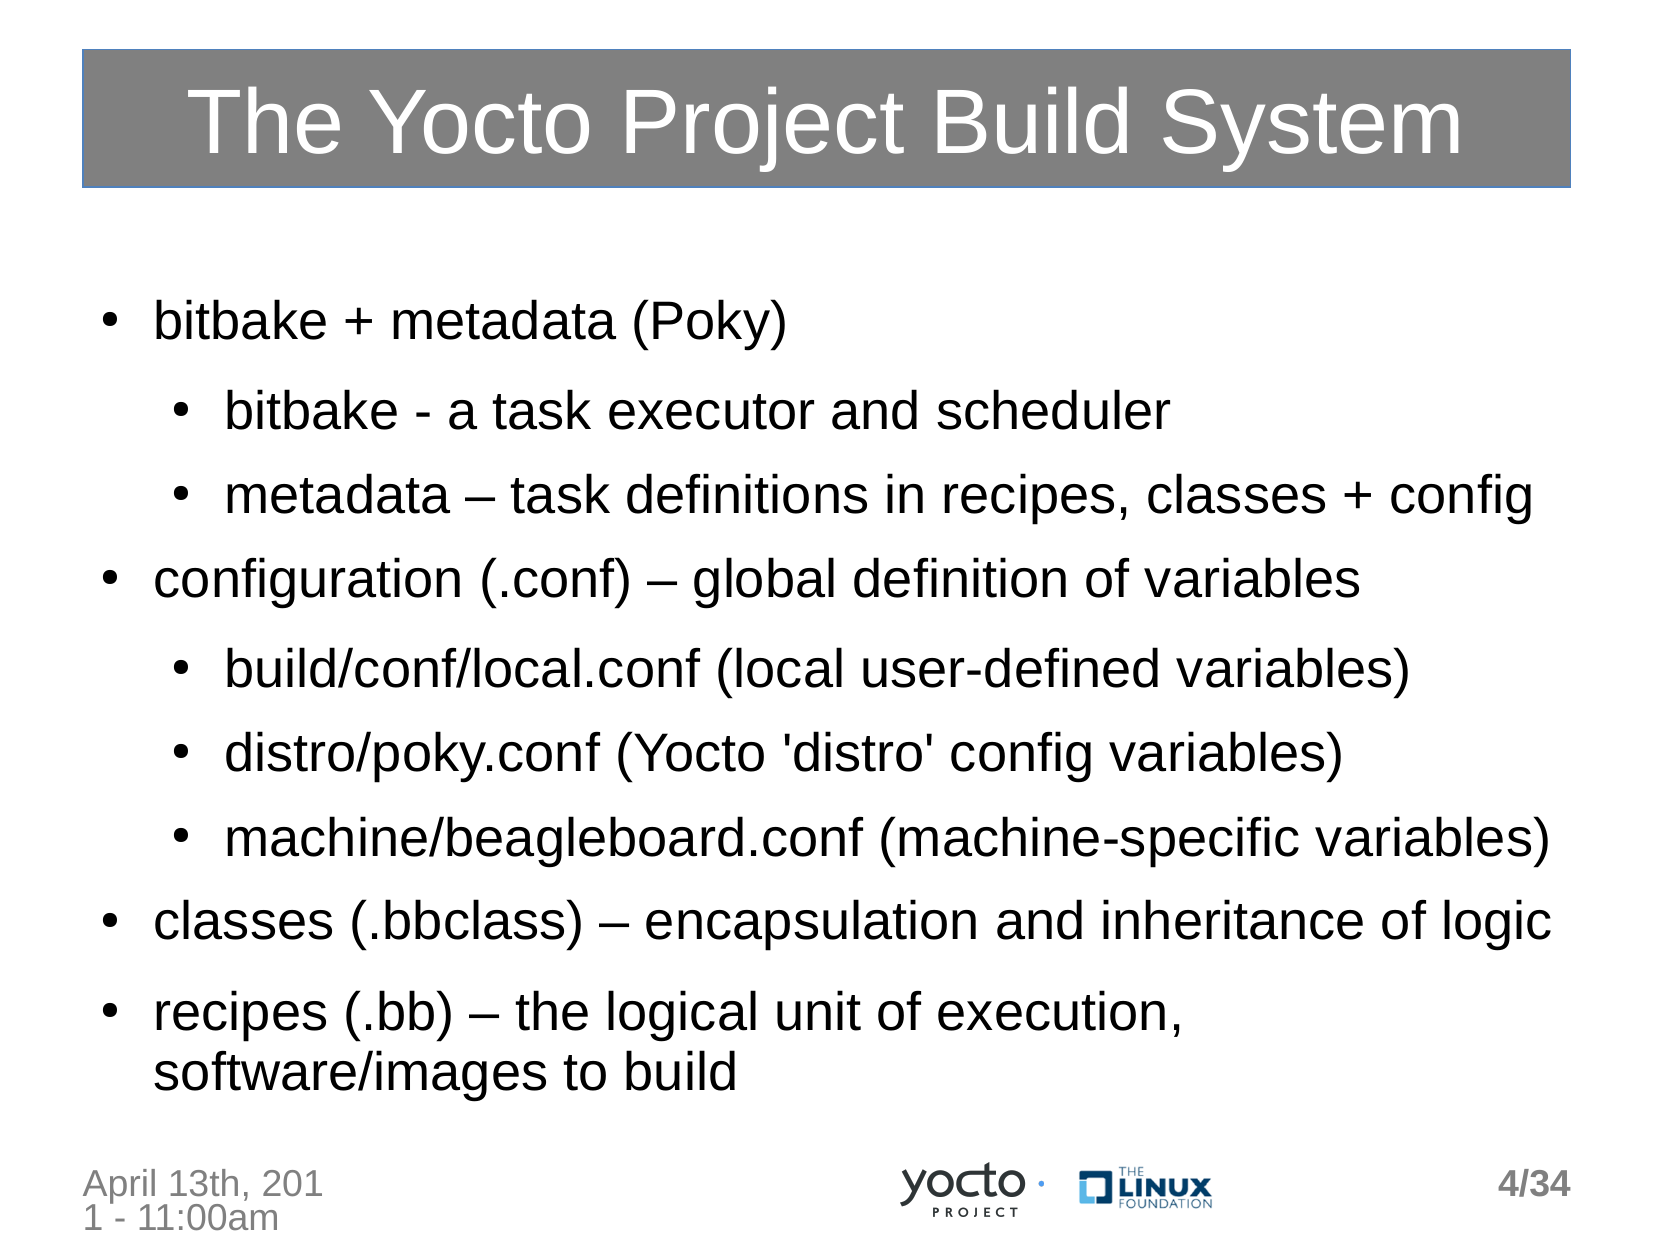

# The Yocto Project Build System
bitbake + metadata (Poky)
bitbake - a task executor and scheduler
metadata – task definitions in recipes, classes + config
configuration (.conf) – global definition of variables
build/conf/local.conf (local user-defined variables)
distro/poky.conf (Yocto 'distro' config variables)
machine/beagleboard.conf (machine-specific variables)
classes (.bbclass) – encapsulation and inheritance of logic
recipes (.bb) – the logical unit of execution, software/images to build
April 13th, 2011 - 11:00am
4